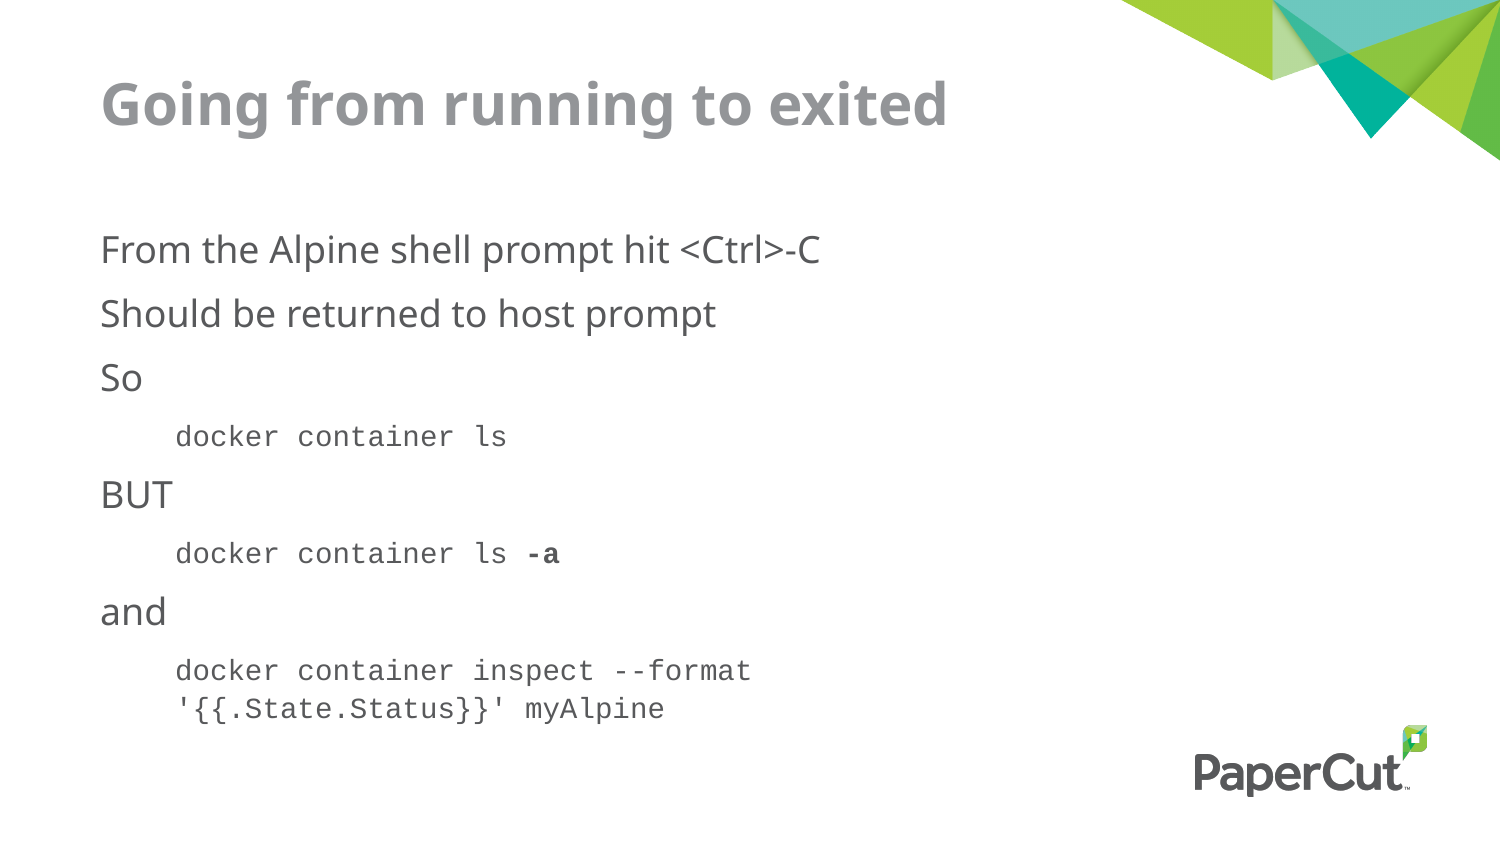

# Going from running to exited
From the Alpine shell prompt hit <Ctrl>-C
Should be returned to host prompt
So
docker container ls
BUT
docker container ls -a
and
docker container inspect --format '{{.State.Status}}' myAlpine